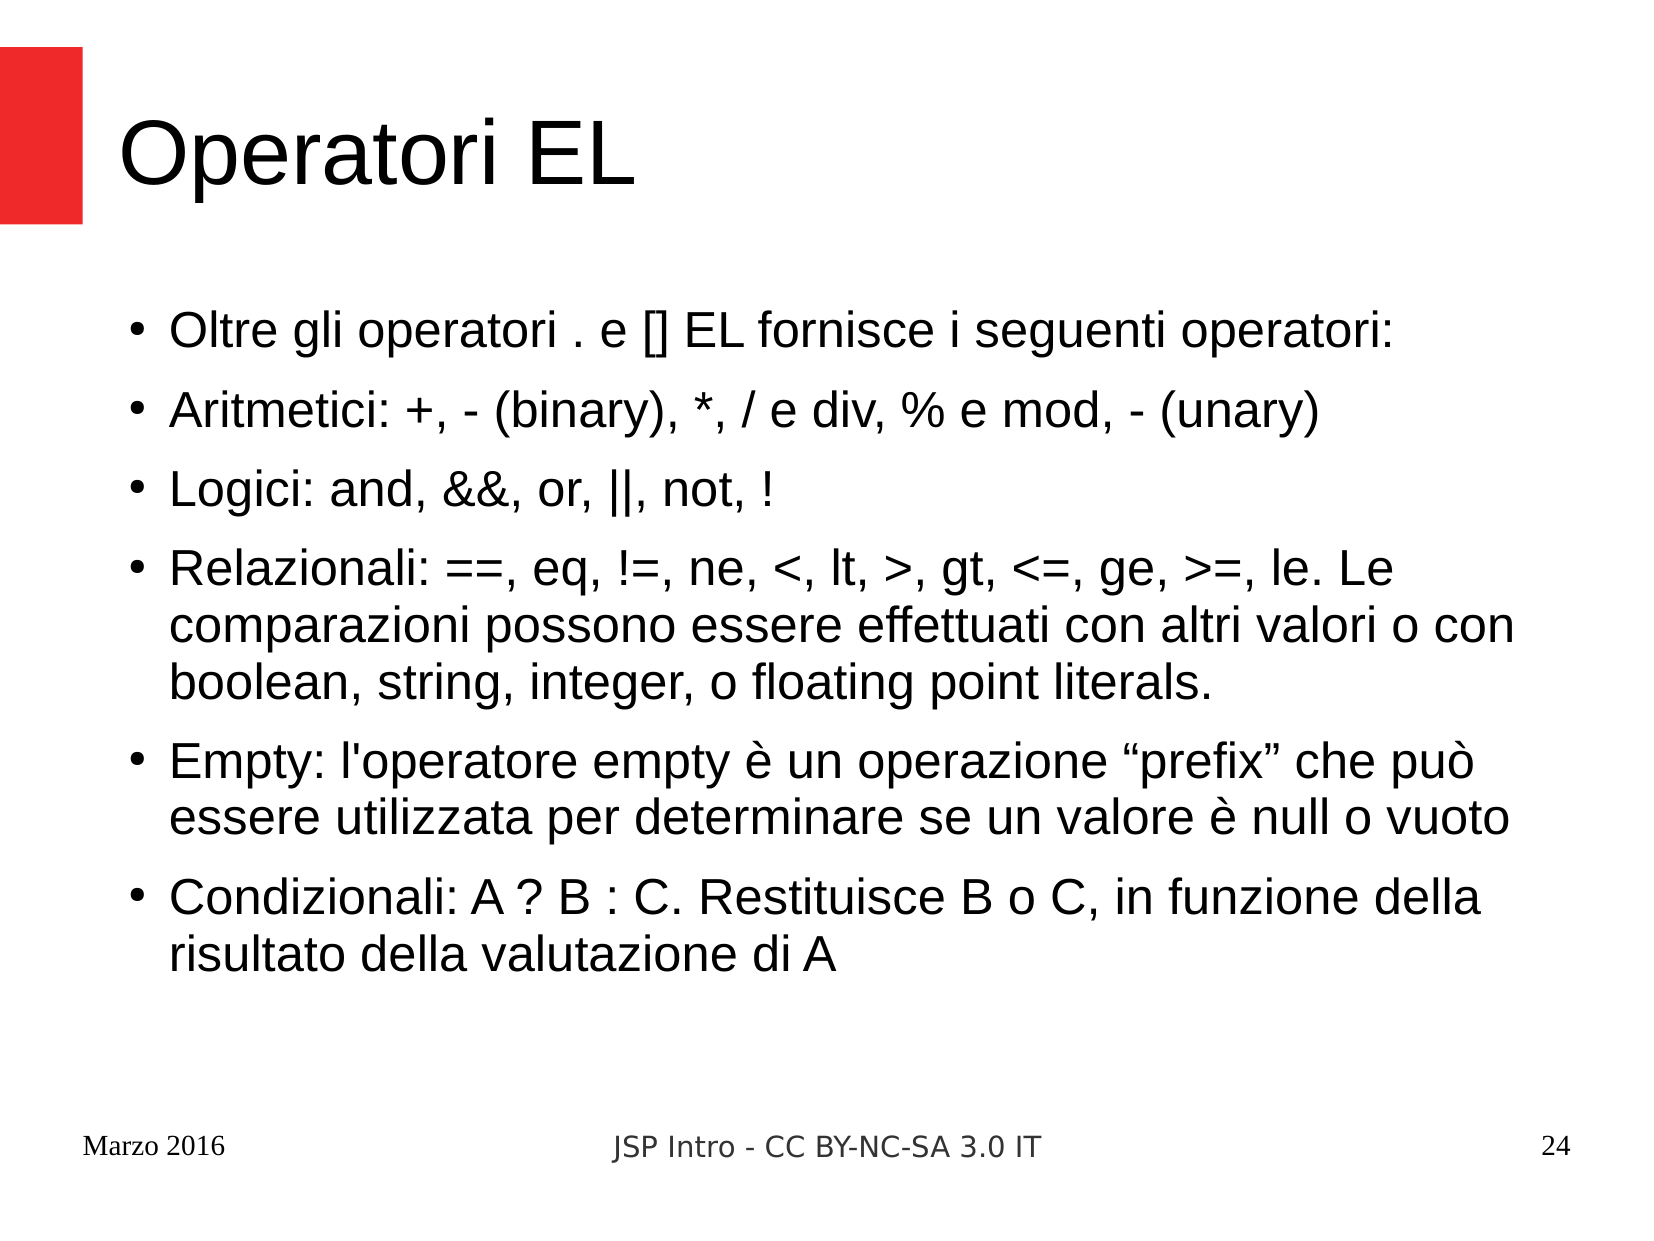

# Operatori EL
Oltre gli operatori . e [] EL fornisce i seguenti operatori:
Aritmetici: +, - (binary), *, / e div, % e mod, - (unary)
Logici: and, &&, or, ||, not, !
Relazionali: ==, eq, !=, ne, <, lt, >, gt, <=, ge, >=, le. Le comparazioni possono essere effettuati con altri valori o con boolean, string, integer, o floating point literals.
Empty: l'operatore empty è un operazione “prefix” che può essere utilizzata per determinare se un valore è null o vuoto
Condizionali: A ? B : C. Restituisce B o C, in funzione della risultato della valutazione di A
Your Date Here
Your Footer Here
24